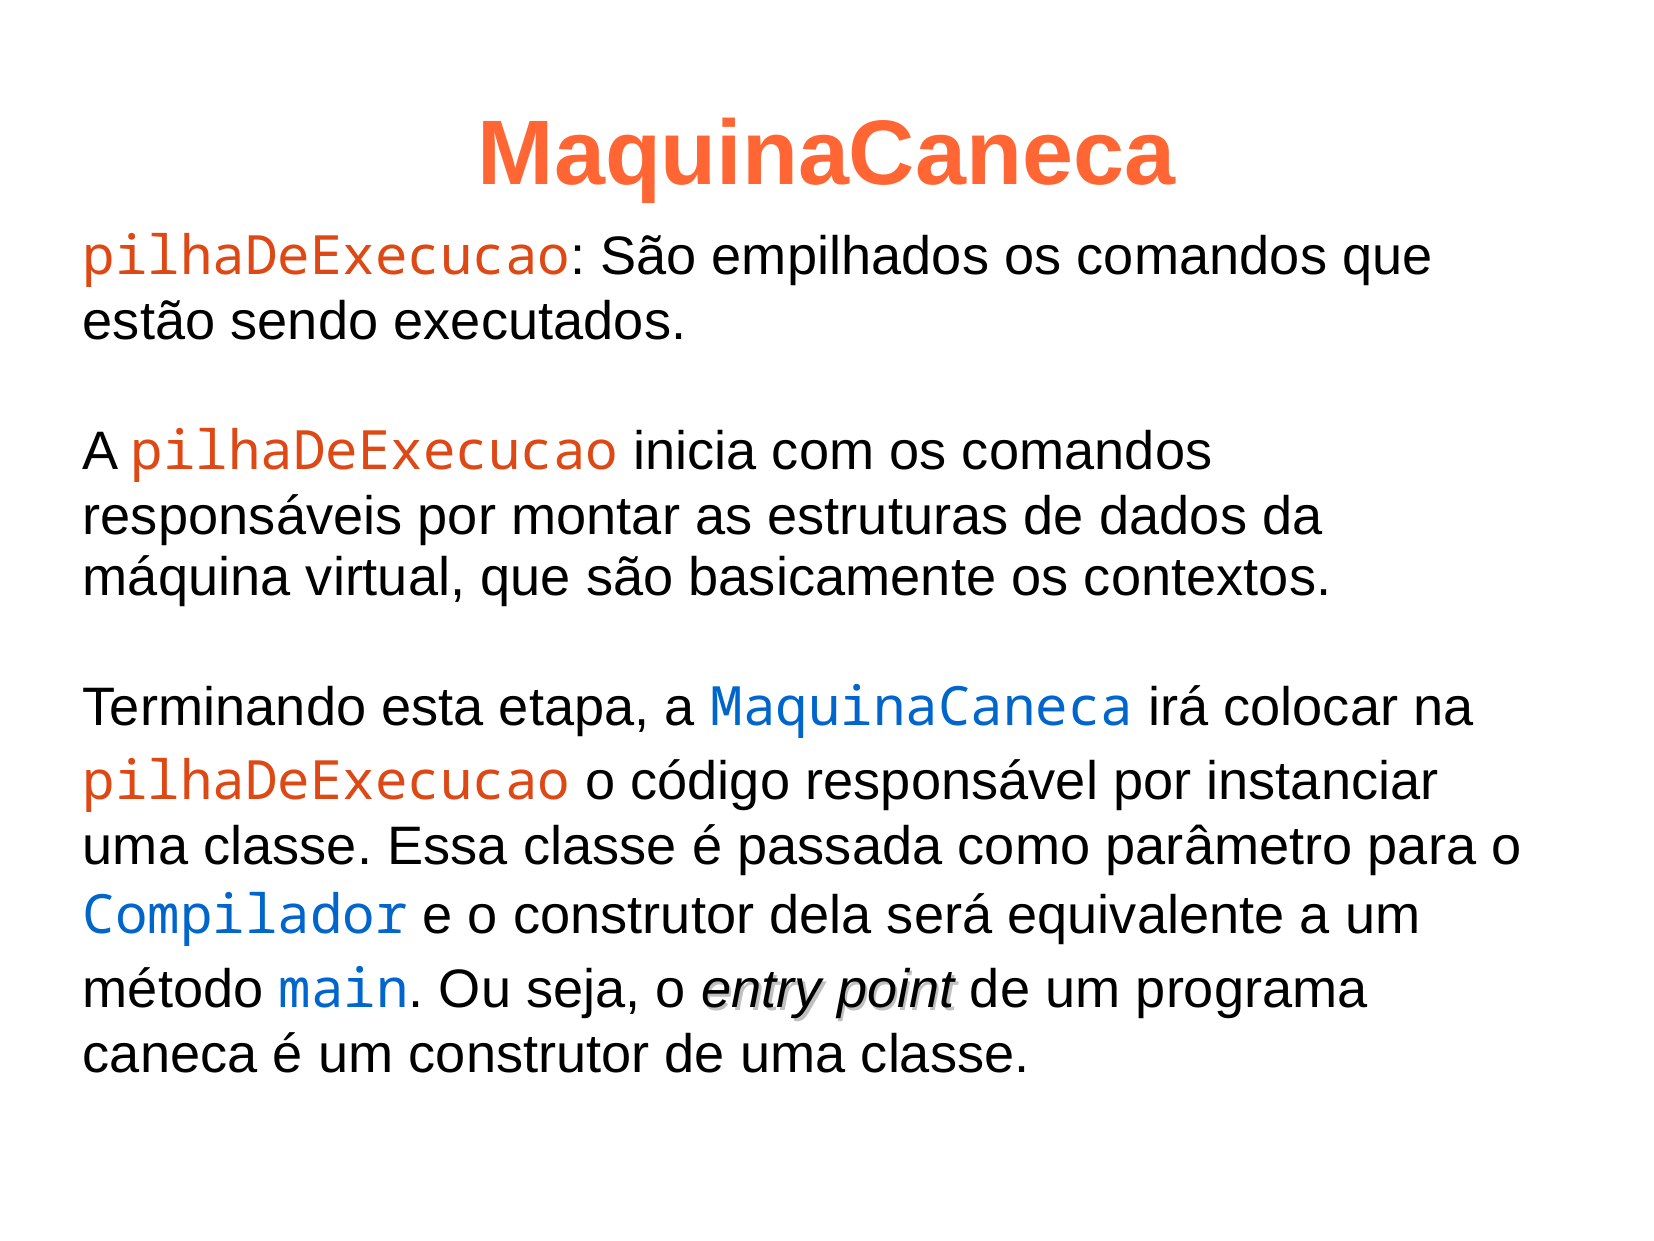

# MaquinaCaneca
pilhaDeExecucao: São empilhados os comandos que estão sendo executados.
A pilhaDeExecucao inicia com os comandos responsáveis por montar as estruturas de dados da máquina virtual, que são basicamente os contextos.
Terminando esta etapa, a MaquinaCaneca irá colocar na pilhaDeExecucao o código responsável por instanciar uma classe. Essa classe é passada como parâmetro para o Compilador e o construtor dela será equivalente a um método main. Ou seja, o entry point de um programa caneca é um construtor de uma classe.